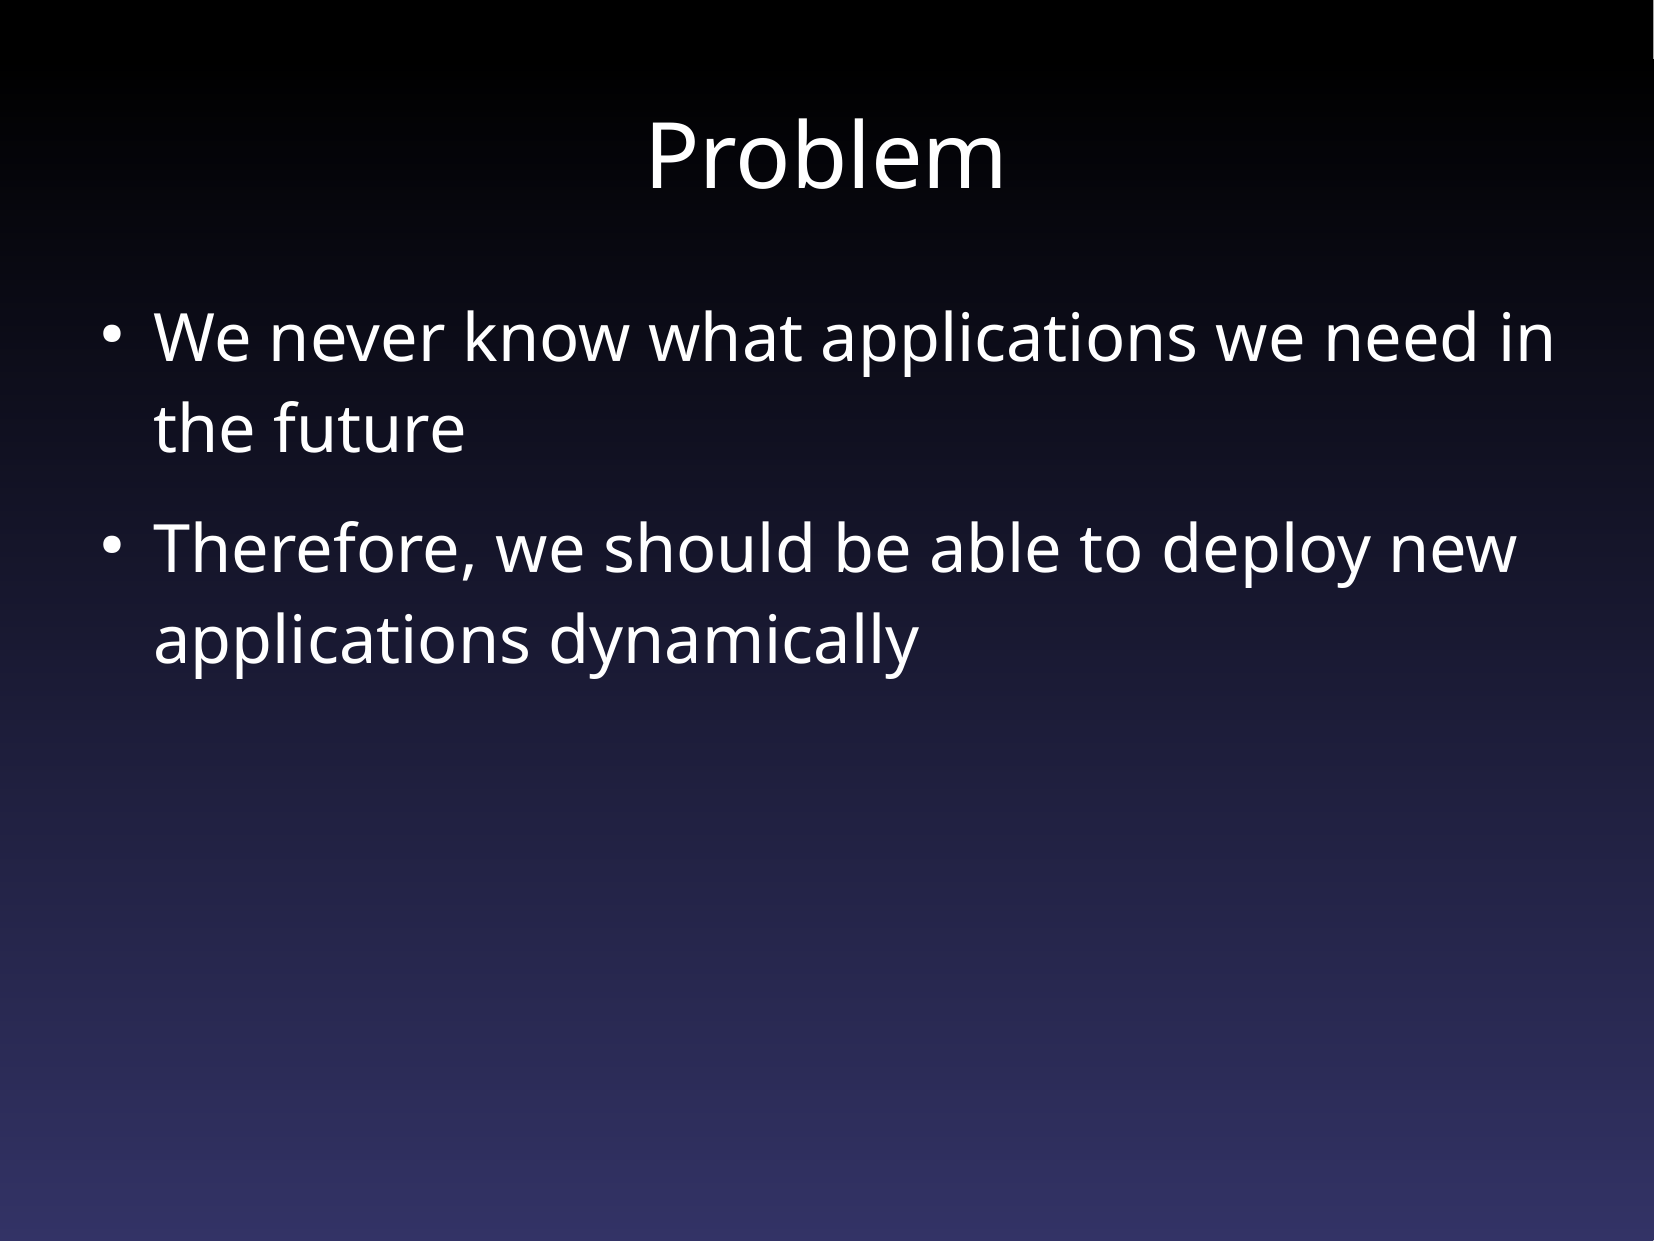

# Problem
We never know what applications we need in the future
Therefore, we should be able to deploy new applications dynamically